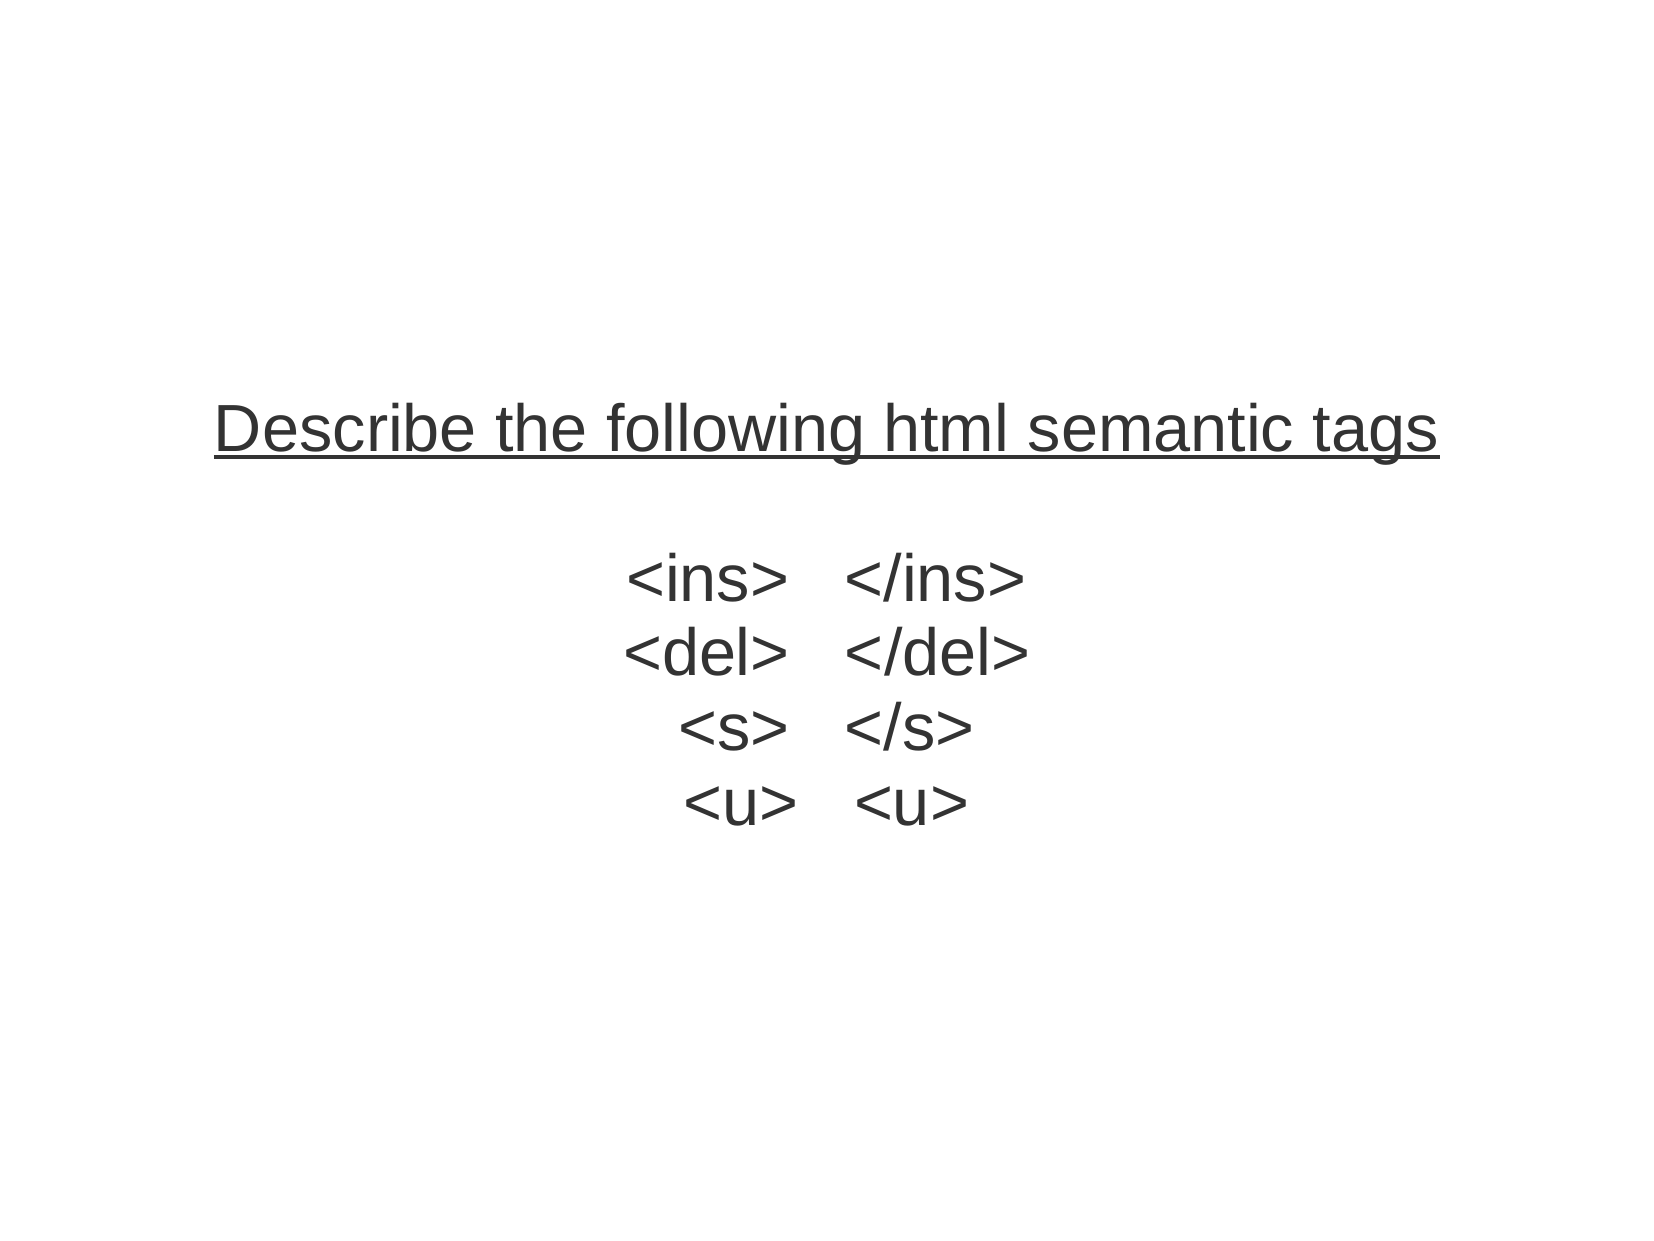

# Describe the following html semantic tags
<ins> </ins>
<del> </del>
<s> </s>
<u> <u>